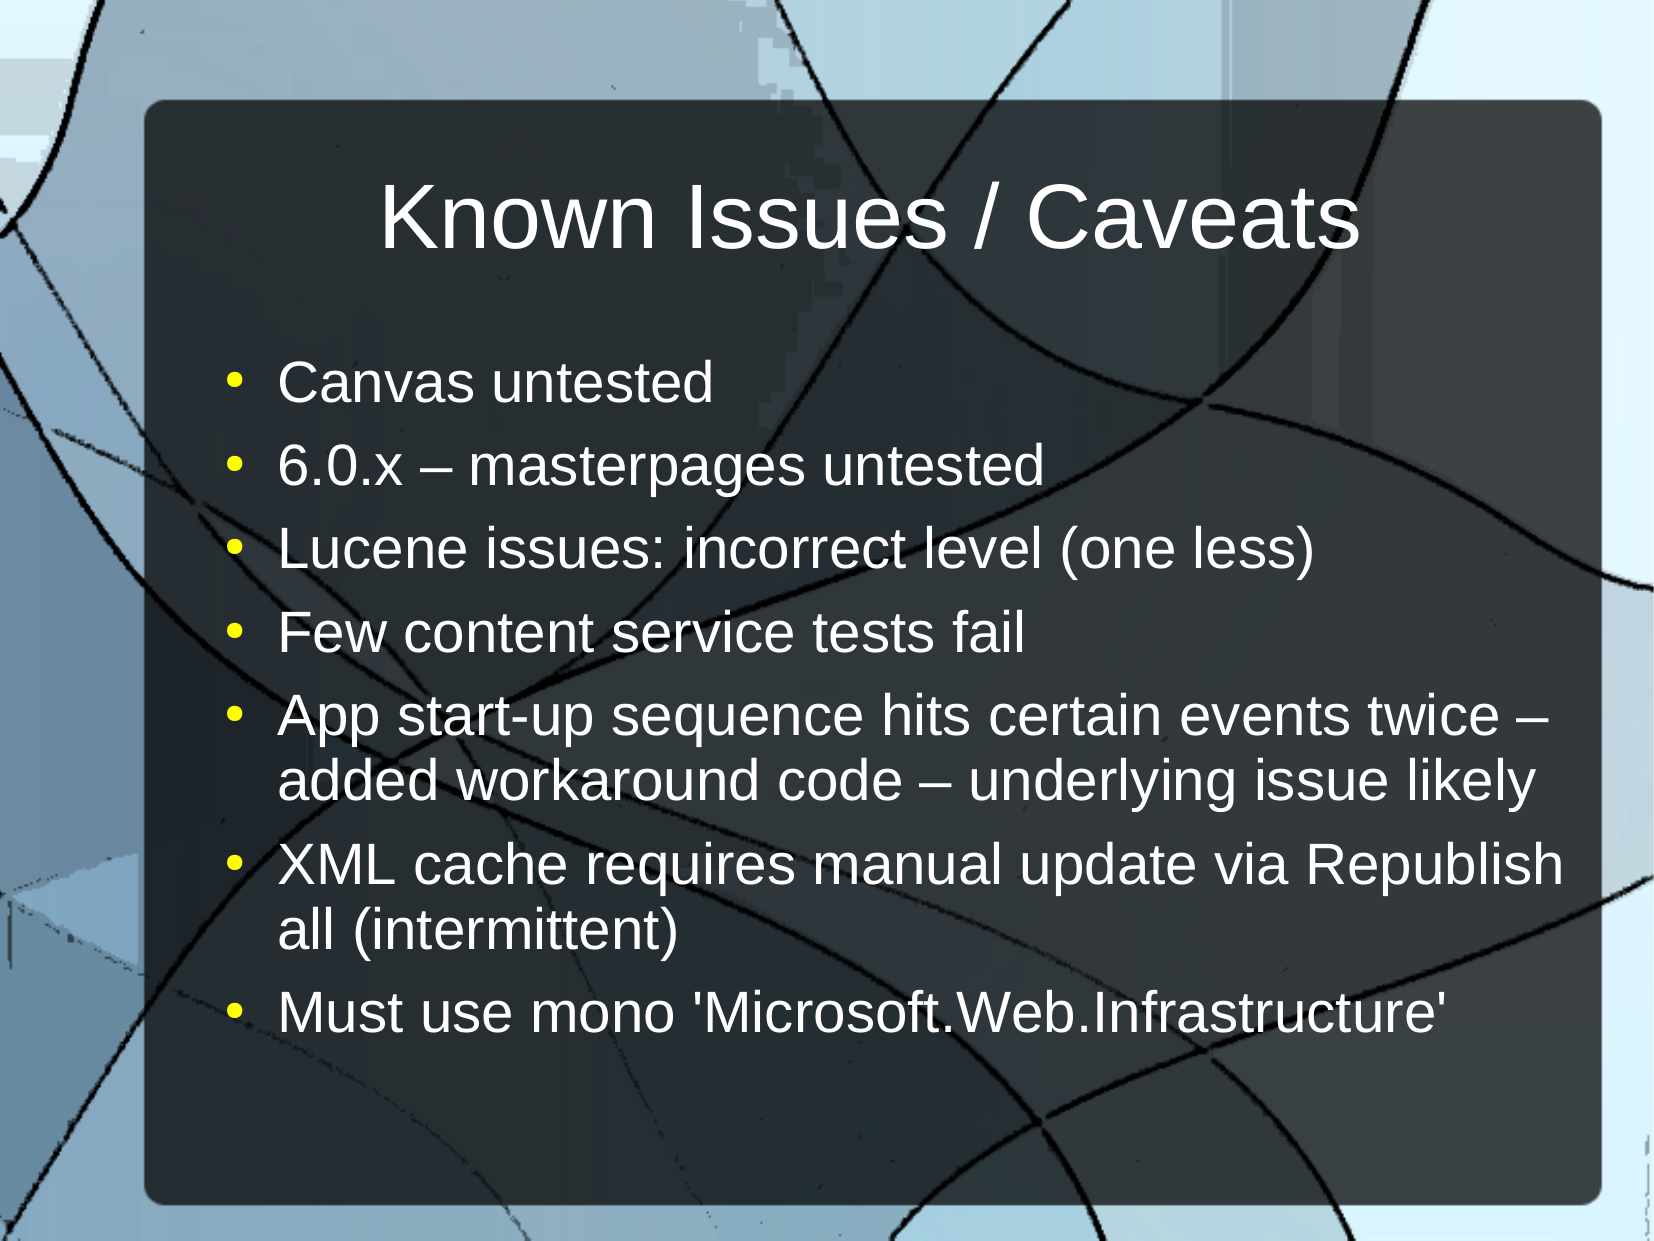

# Known Issues / Caveats
Canvas untested
6.0.x – masterpages untested
Lucene issues: incorrect level (one less)
Few content service tests fail
App start-up sequence hits certain events twice – added workaround code – underlying issue likely
XML cache requires manual update via Republish all (intermittent)
Must use mono 'Microsoft.Web.Infrastructure'